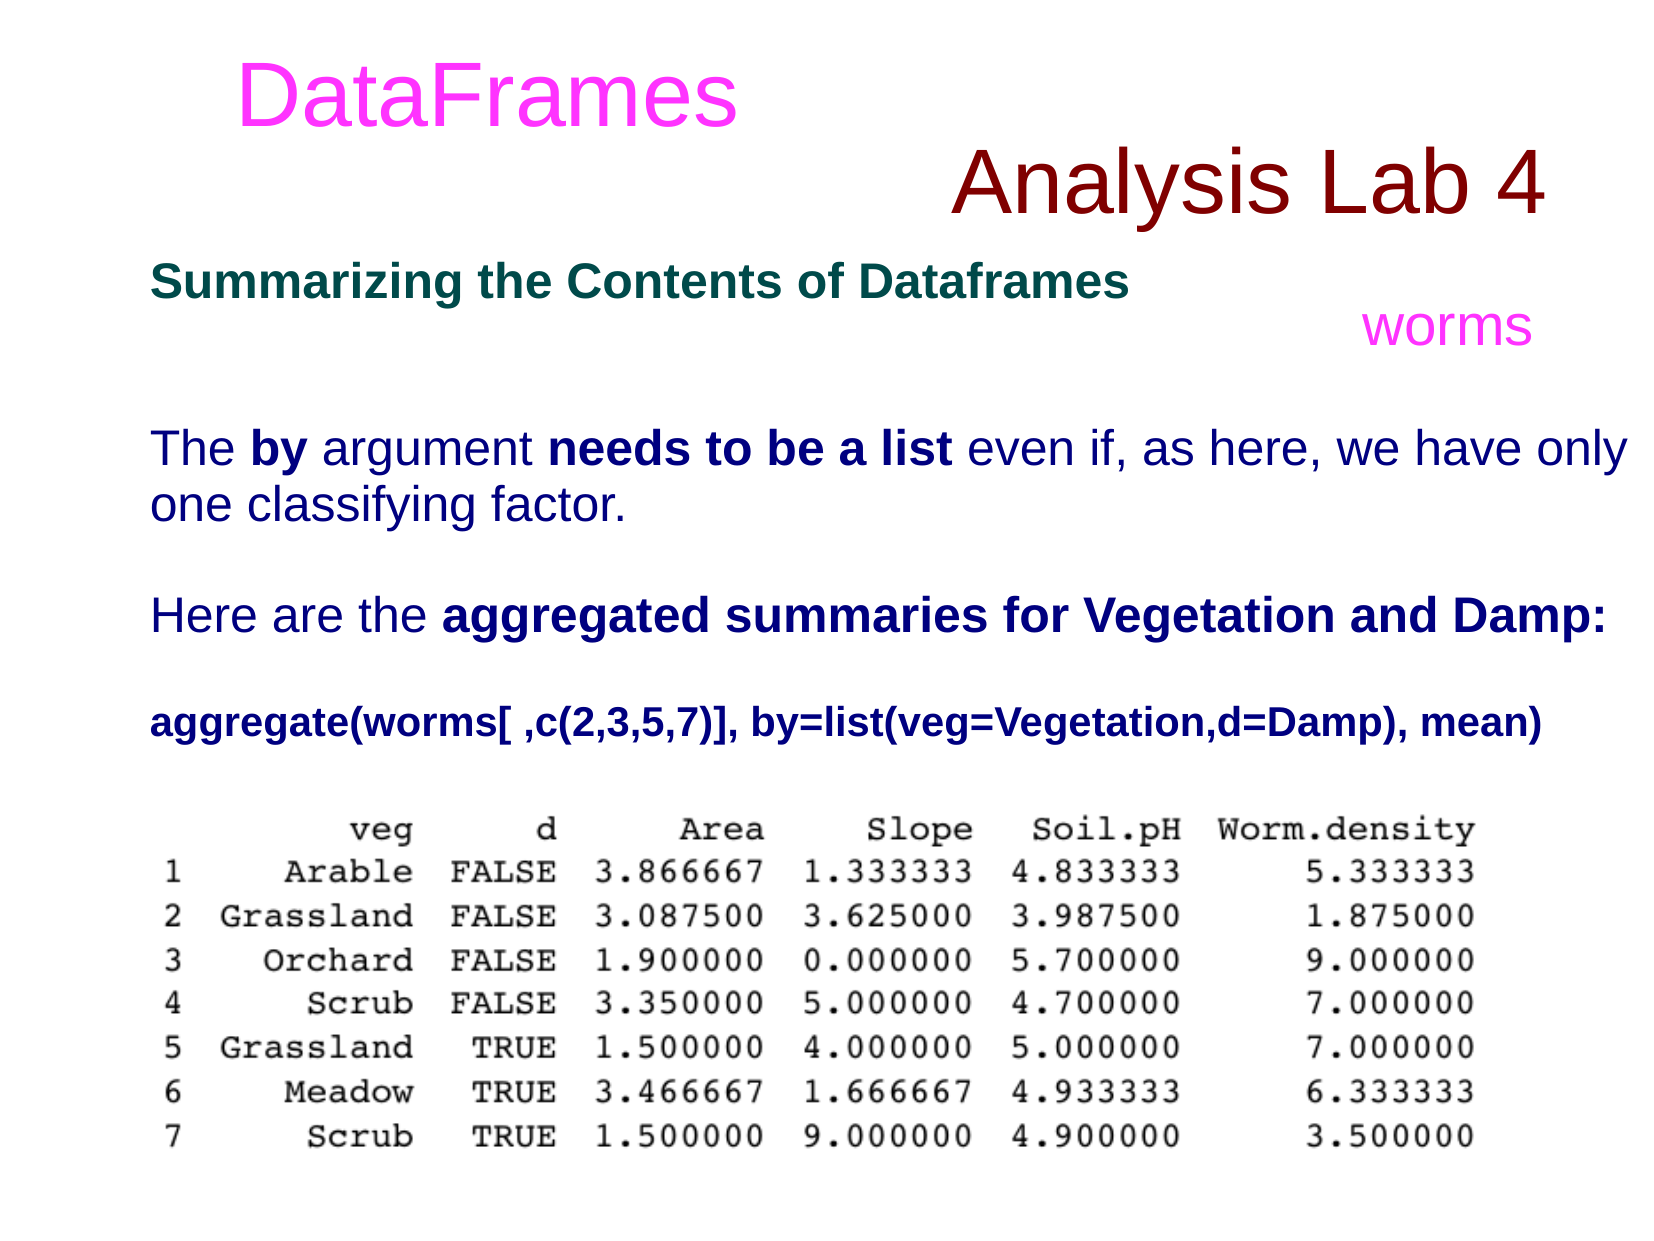

DataFrames
# Analysis Lab 4
Summarizing the Contents of Dataframes
The by argument needs to be a list even if, as here, we have only one classifying factor.
Here are the aggregated summaries for Vegetation and Damp:
aggregate(worms[ ,c(2,3,5,7)], by=list(veg=Vegetation,d=Damp), mean)
worms